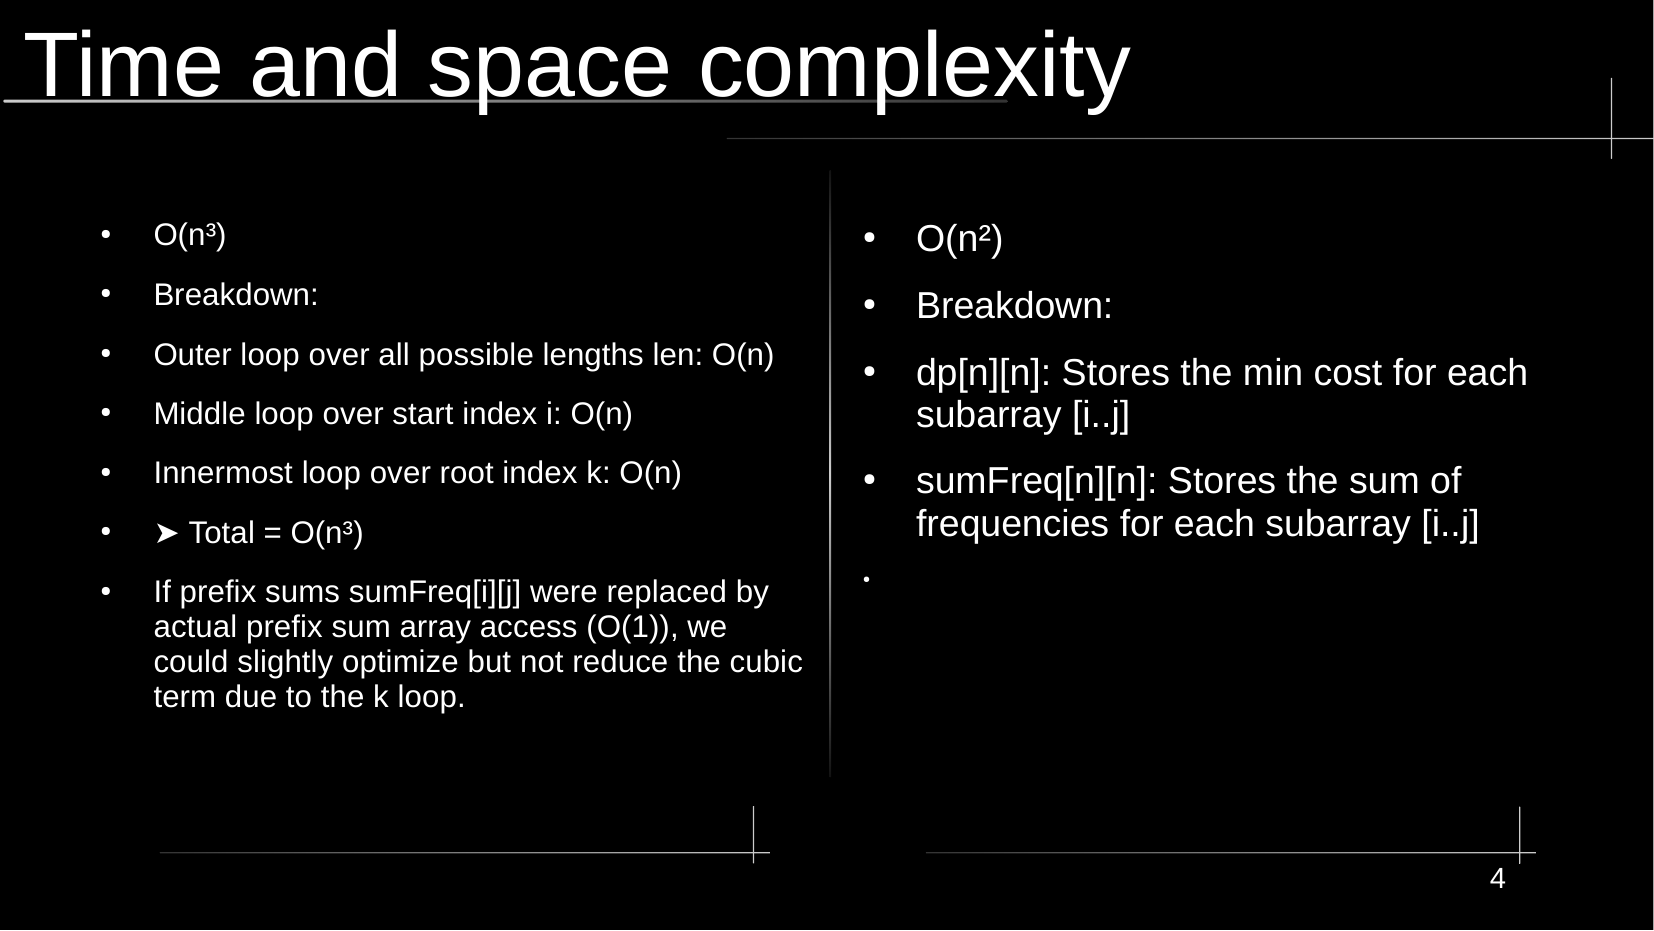

# Time and space complexity
O(n³)
Breakdown:
Outer loop over all possible lengths len: O(n)
Middle loop over start index i: O(n)
Innermost loop over root index k: O(n)
➤ Total = O(n³)
If prefix sums sumFreq[i][j] were replaced by actual prefix sum array access (O(1)), we could slightly optimize but not reduce the cubic term due to the k loop.
O(n²)
Breakdown:
dp[n][n]: Stores the min cost for each subarray [i..j]
sumFreq[n][n]: Stores the sum of frequencies for each subarray [i..j]
4